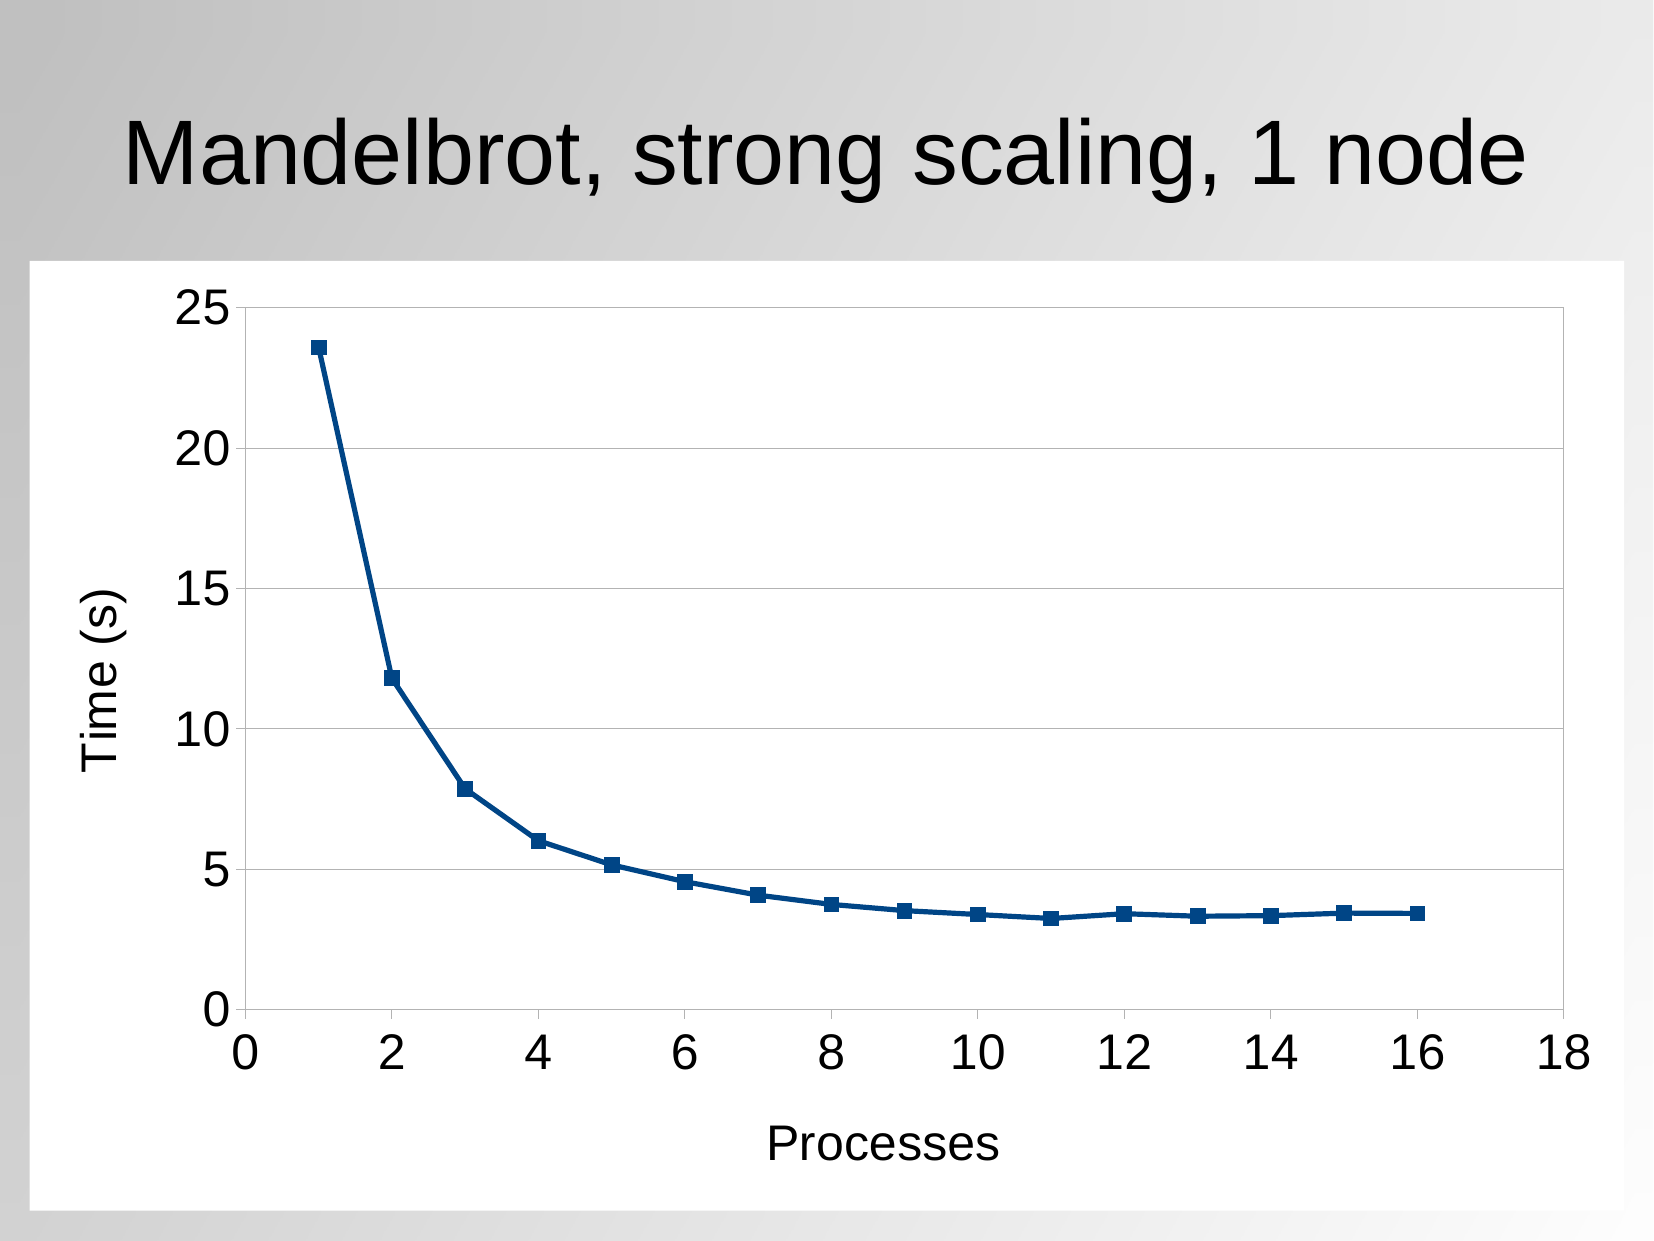

# Mandelbrot, strong scaling, 1 node
### Chart
| Category | Column B |
|---|---|